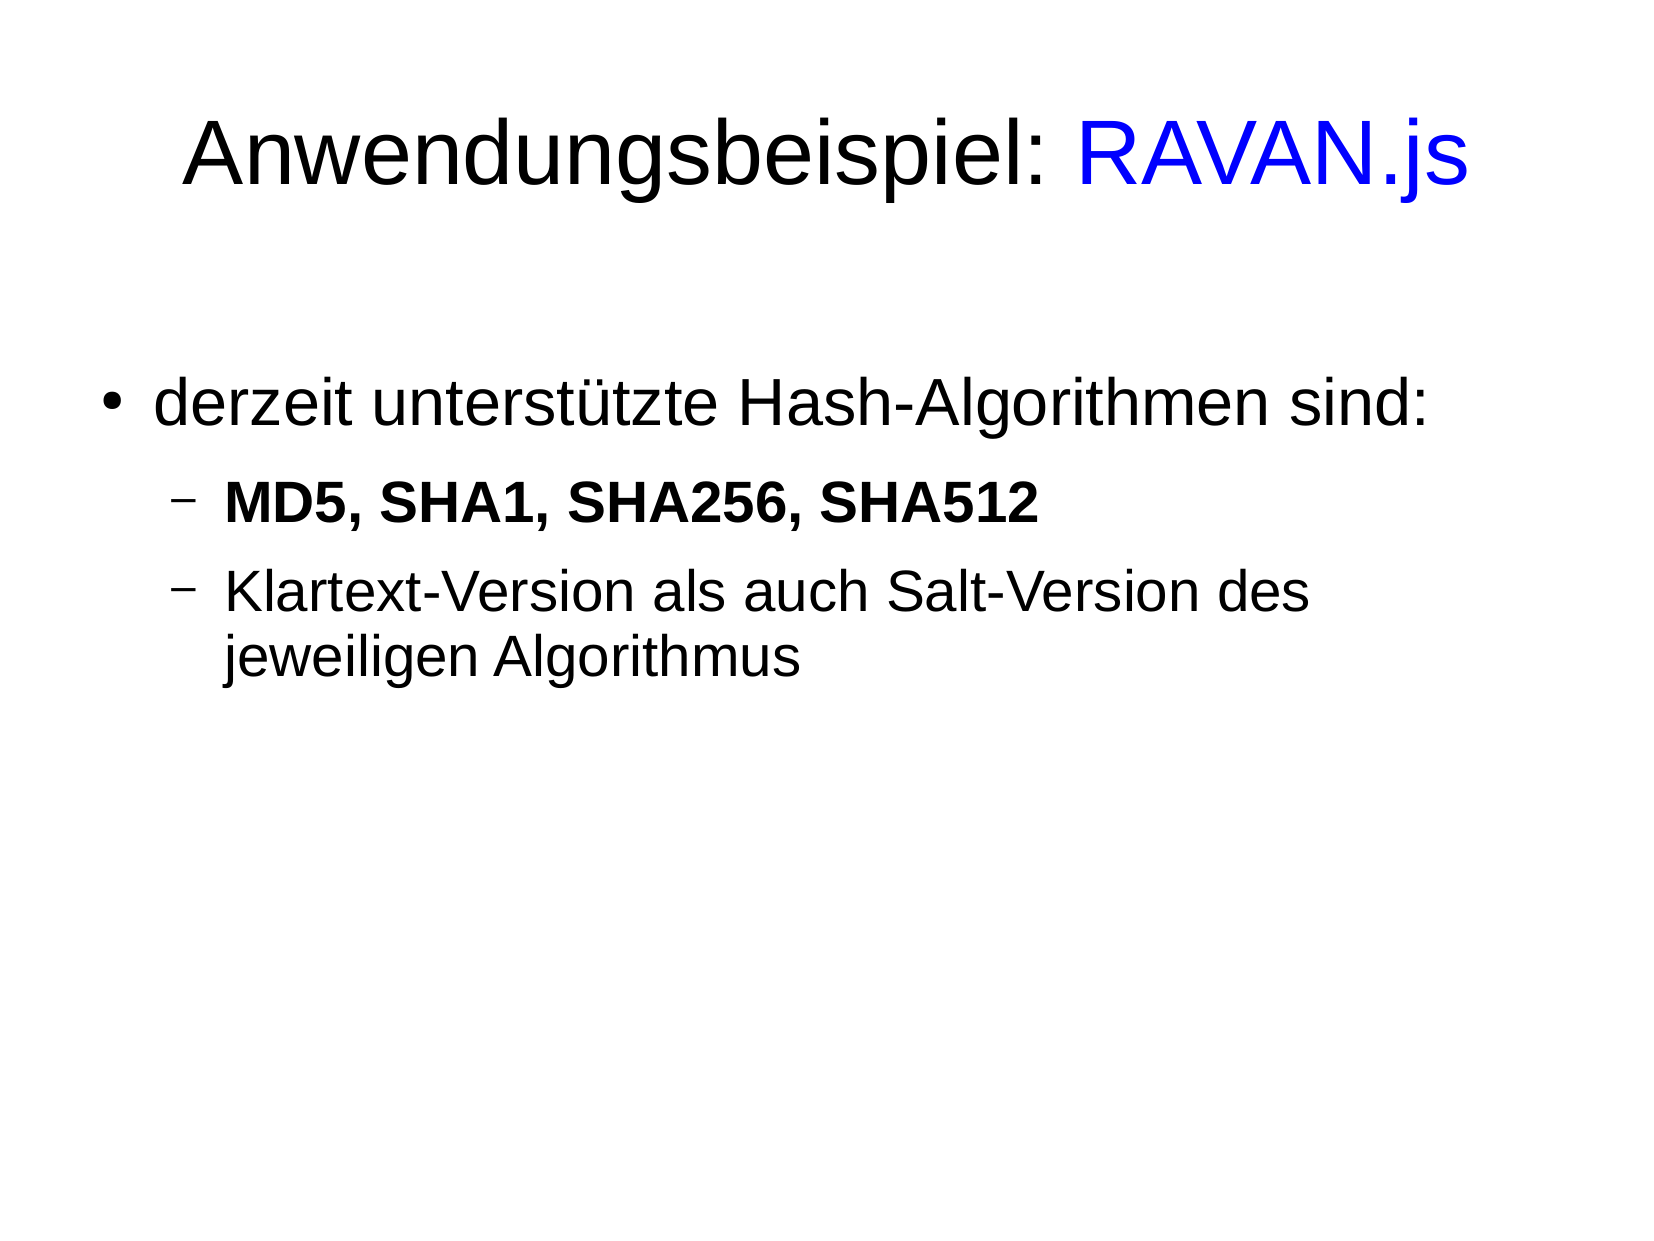

# Anwendungsbeispiel: RAVAN.js
derzeit unterstützte Hash-Algorithmen sind:
MD5, SHA1, SHA256, SHA512
Klartext-Version als auch Salt-Version des jeweiligen Algorithmus